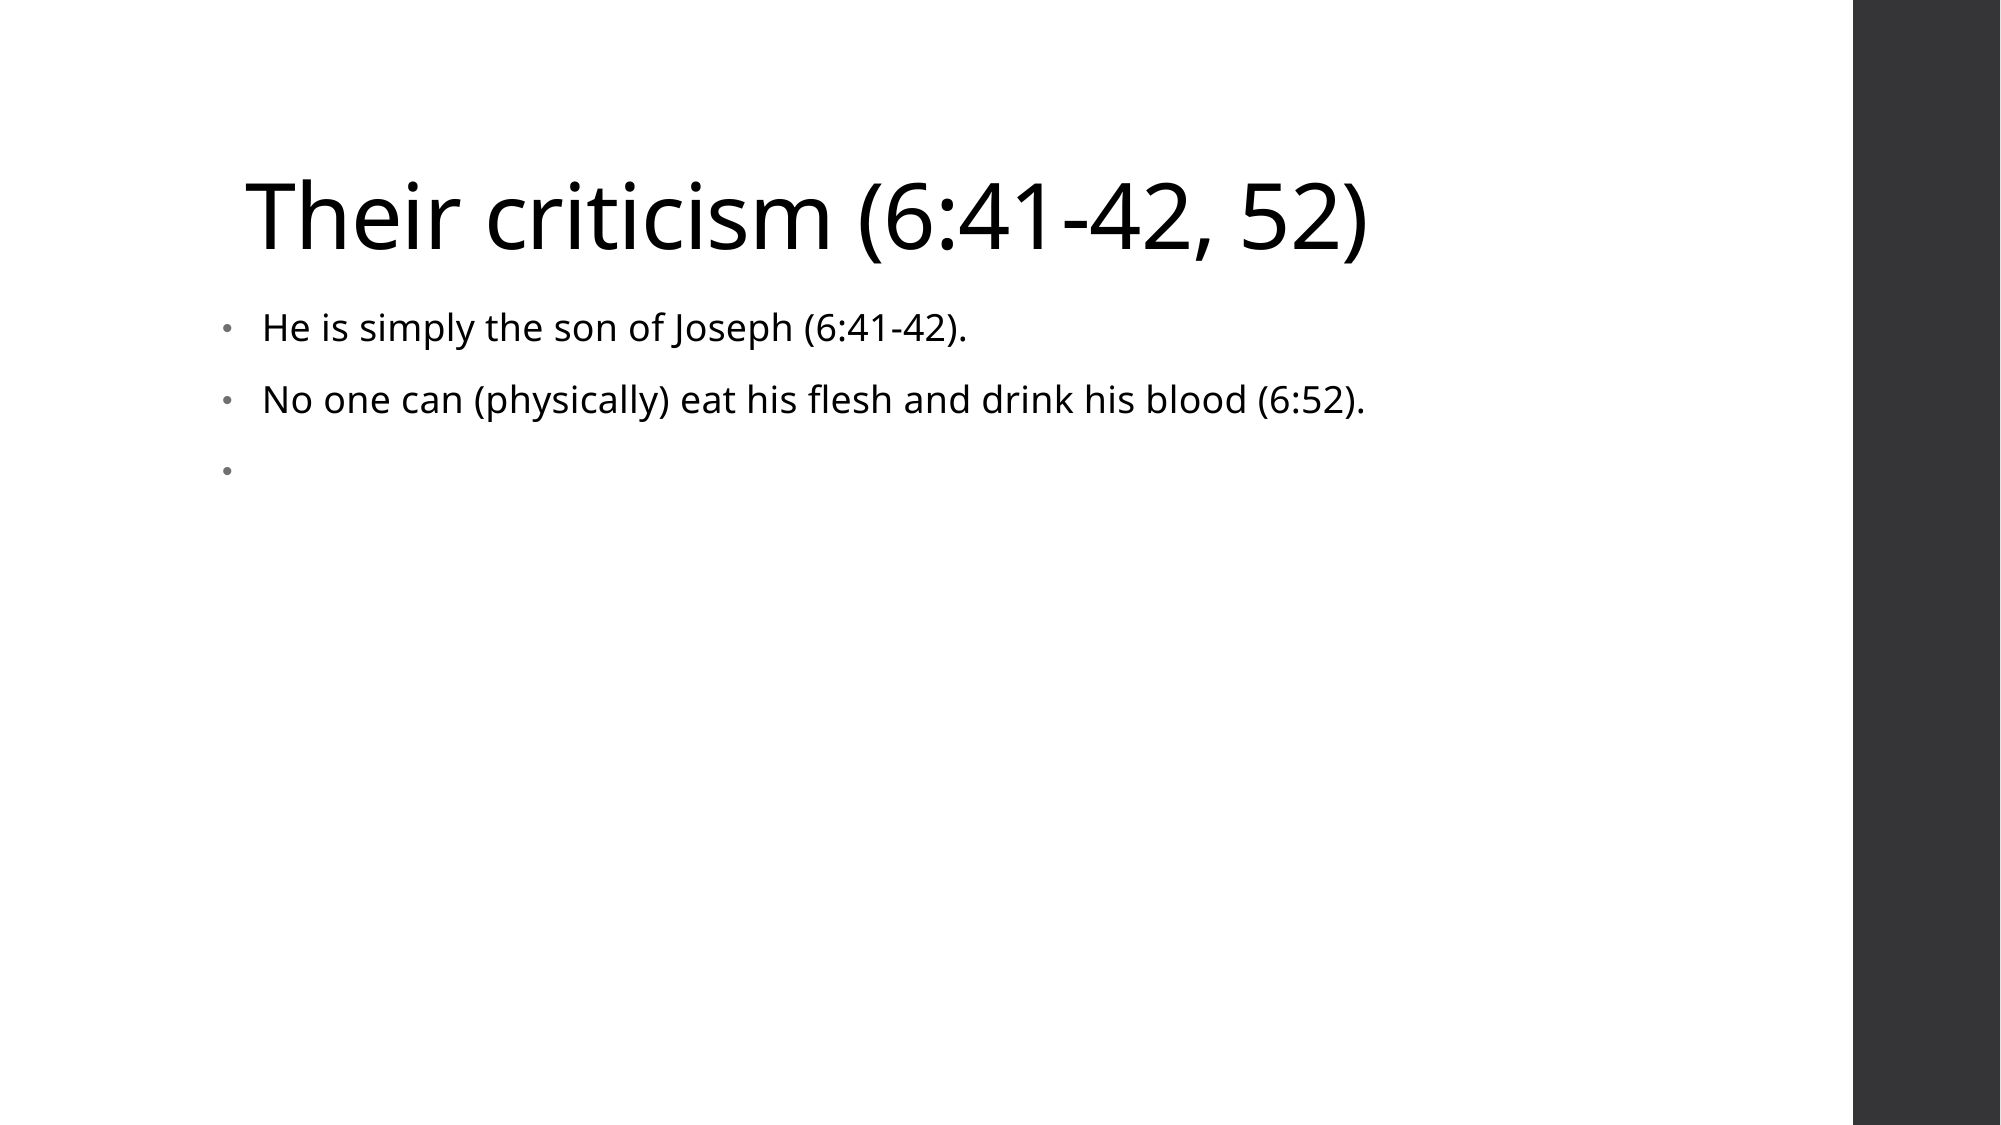

# Their criticism (6:41-42, 52)
 He is simply the son of Joseph (6:41-42).
 No one can (physically) eat his flesh and drink his blood (6:52).